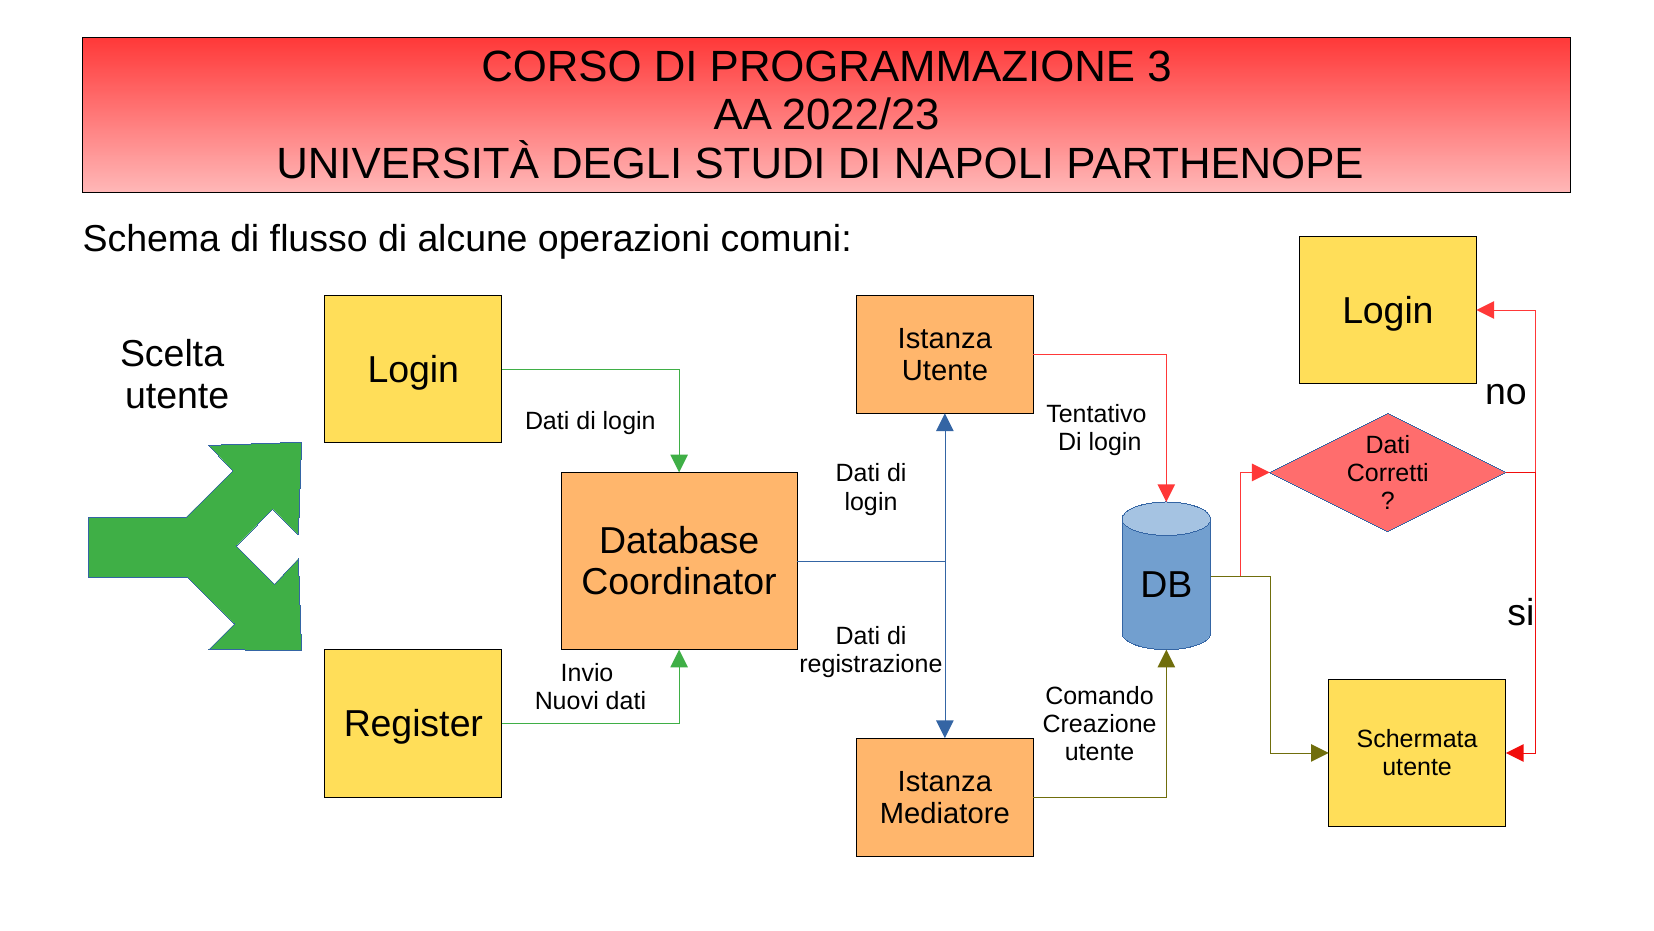

# CORSO DI PROGRAMMAZIONE 3 AA 2022/23 UNIVERSITÀ DEGLI STUDI DI NAPOLI PARTHENOPE
Schema di flusso di alcune operazioni comuni:
Login
Login
Istanza
Utente
Scelta
utente
Dati Corretti?
Database
Coordinator
DB
Register
Schermata utente
Istanza
Mediatore